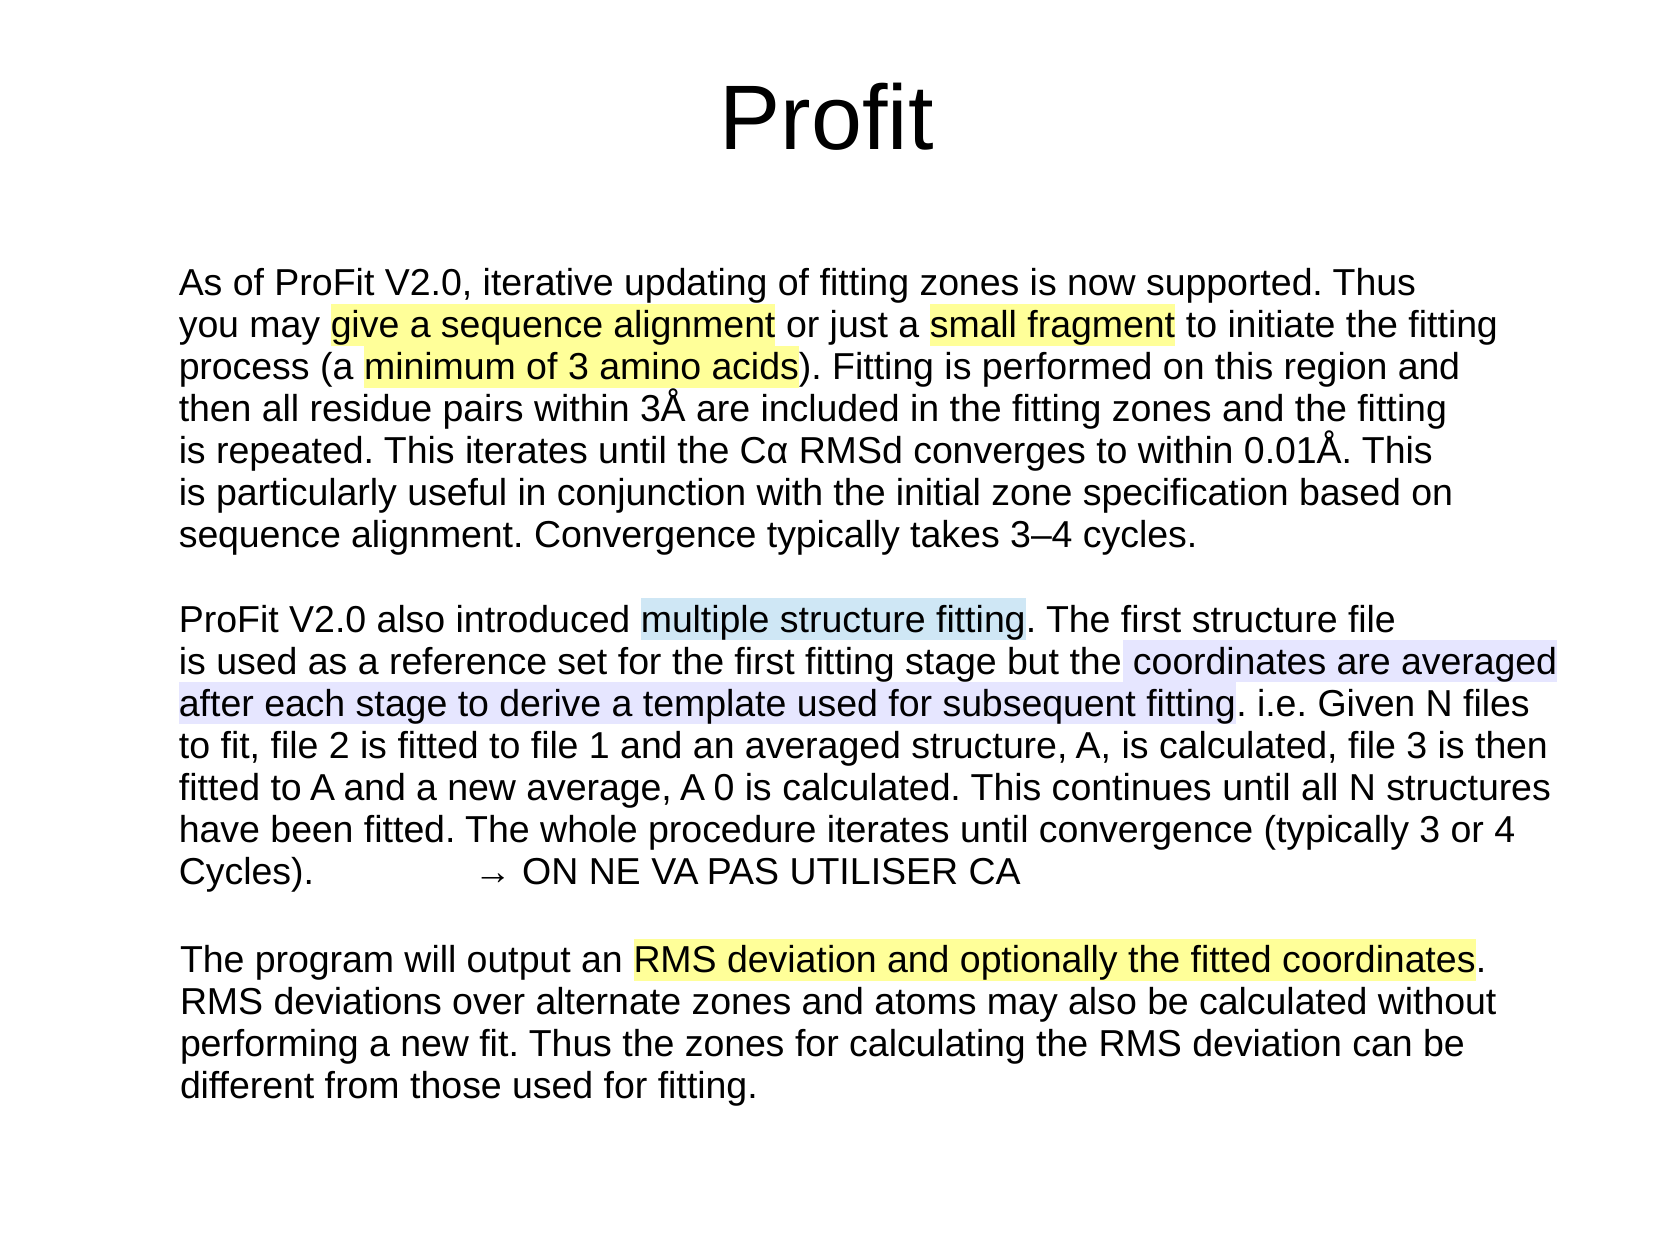

# Profit
As of ProFit V2.0, iterative updating of fitting zones is now supported. Thus
you may give a sequence alignment or just a small fragment to initiate the fitting
process (a minimum of 3 amino acids). Fitting is performed on this region and
then all residue pairs within 3Å are included in the fitting zones and the fitting
is repeated. This iterates until the Cα RMSd converges to within 0.01Å. This
is particularly useful in conjunction with the initial zone specification based on
sequence alignment. Convergence typically takes 3–4 cycles.
ProFit V2.0 also introduced multiple structure fitting. The first structure file
is used as a reference set for the first fitting stage but the coordinates are averaged
after each stage to derive a template used for subsequent fitting. i.e. Given N files
to fit, file 2 is fitted to file 1 and an averaged structure, A, is calculated, file 3 is then
fitted to A and a new average, A 0 is calculated. This continues until all N structures
have been fitted. The whole procedure iterates until convergence (typically 3 or 4
Cycles). 			→ ON NE VA PAS UTILISER CA
The program will output an RMS deviation and optionally the fitted coordinates.
RMS deviations over alternate zones and atoms may also be calculated without
performing a new fit. Thus the zones for calculating the RMS deviation can be
different from those used for fitting.